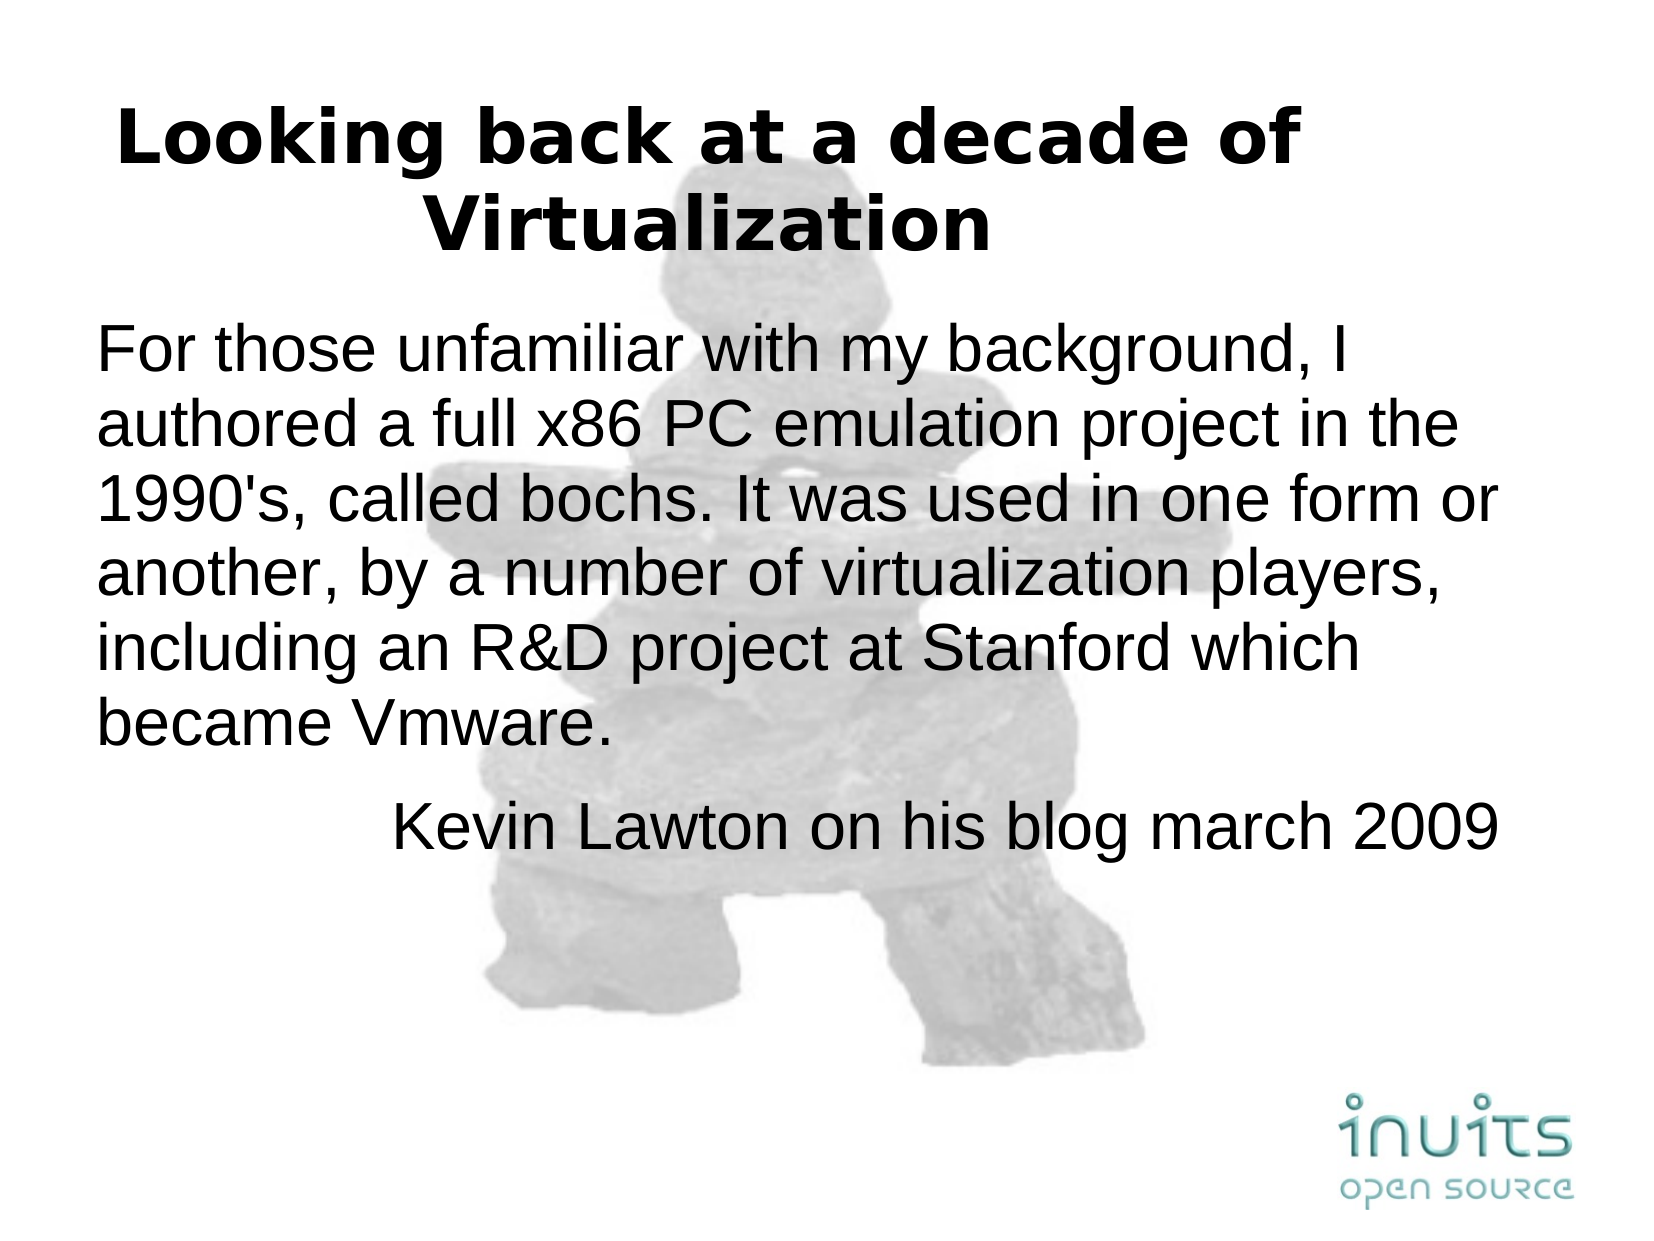

Looking back at a decade of Virtualization
# For those unfamiliar with my background, I authored a full x86 PC emulation project in the 1990's, called bochs. It was used in one form or another, by a number of virtualization players, including an R&D project at Stanford which became Vmware.
Kevin Lawton on his blog march 2009